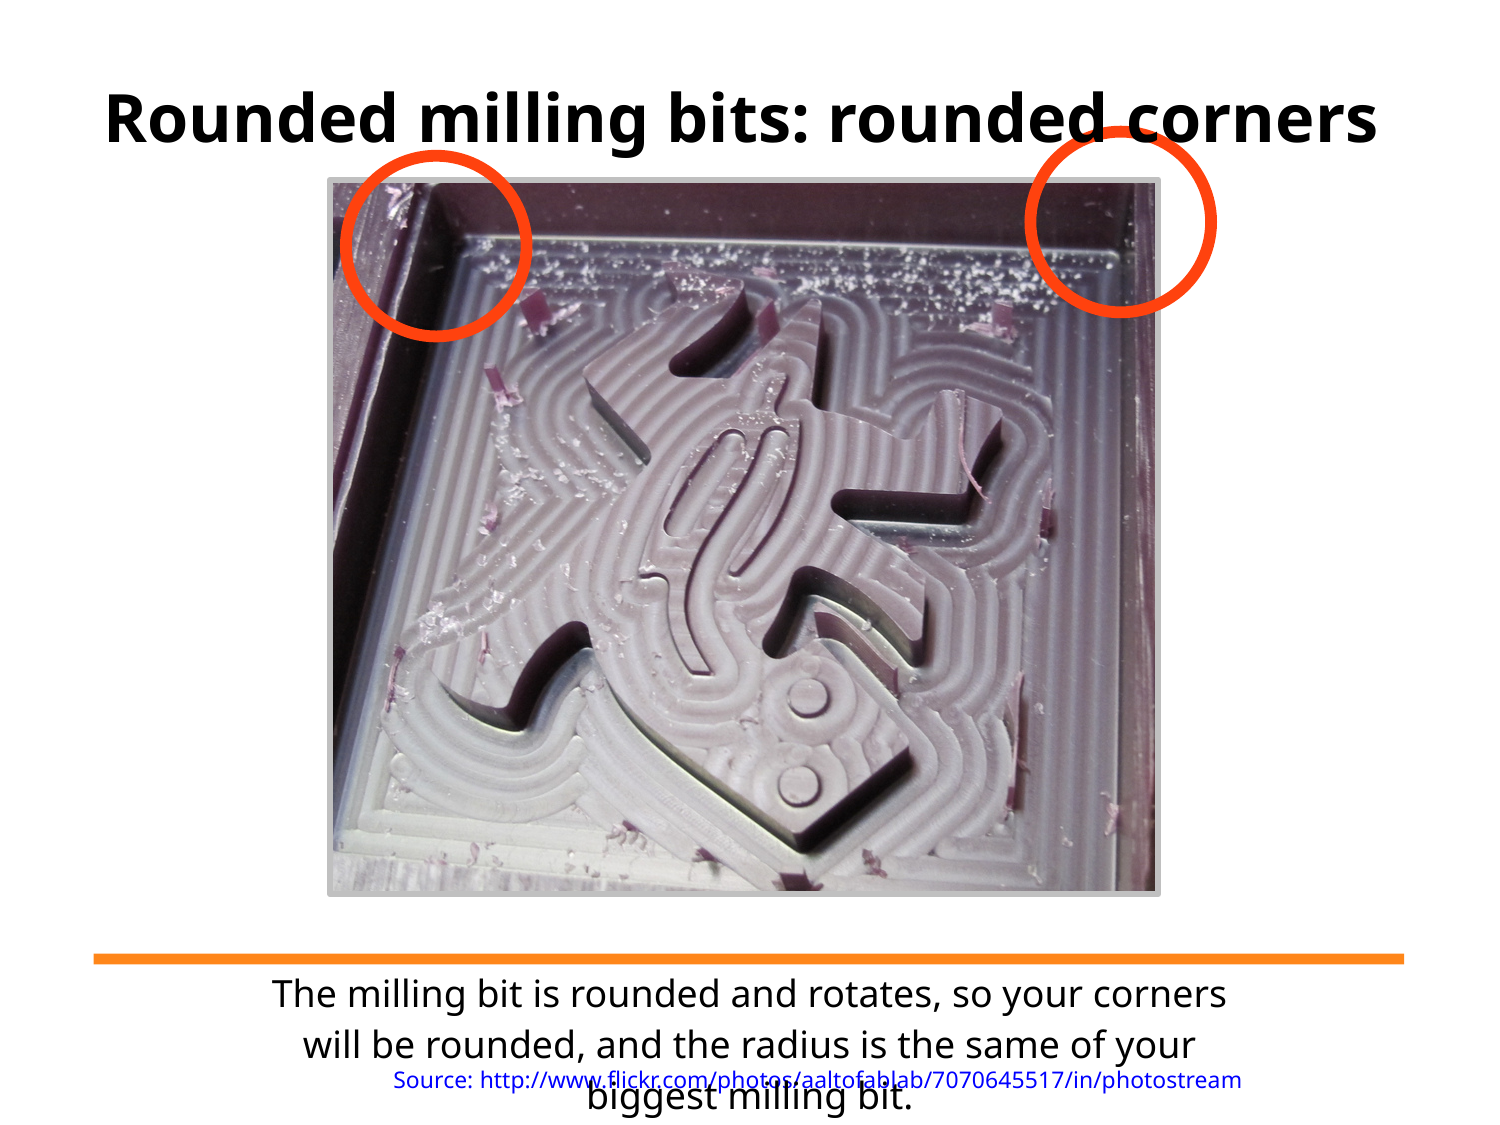

# Rounded milling bits: rounded corners
The milling bit is rounded and rotates, so your corners will be rounded, and the radius is the same of your biggest milling bit.
Source: http://www.flickr.com/photos/aaltofablab/7070645517/in/photostream